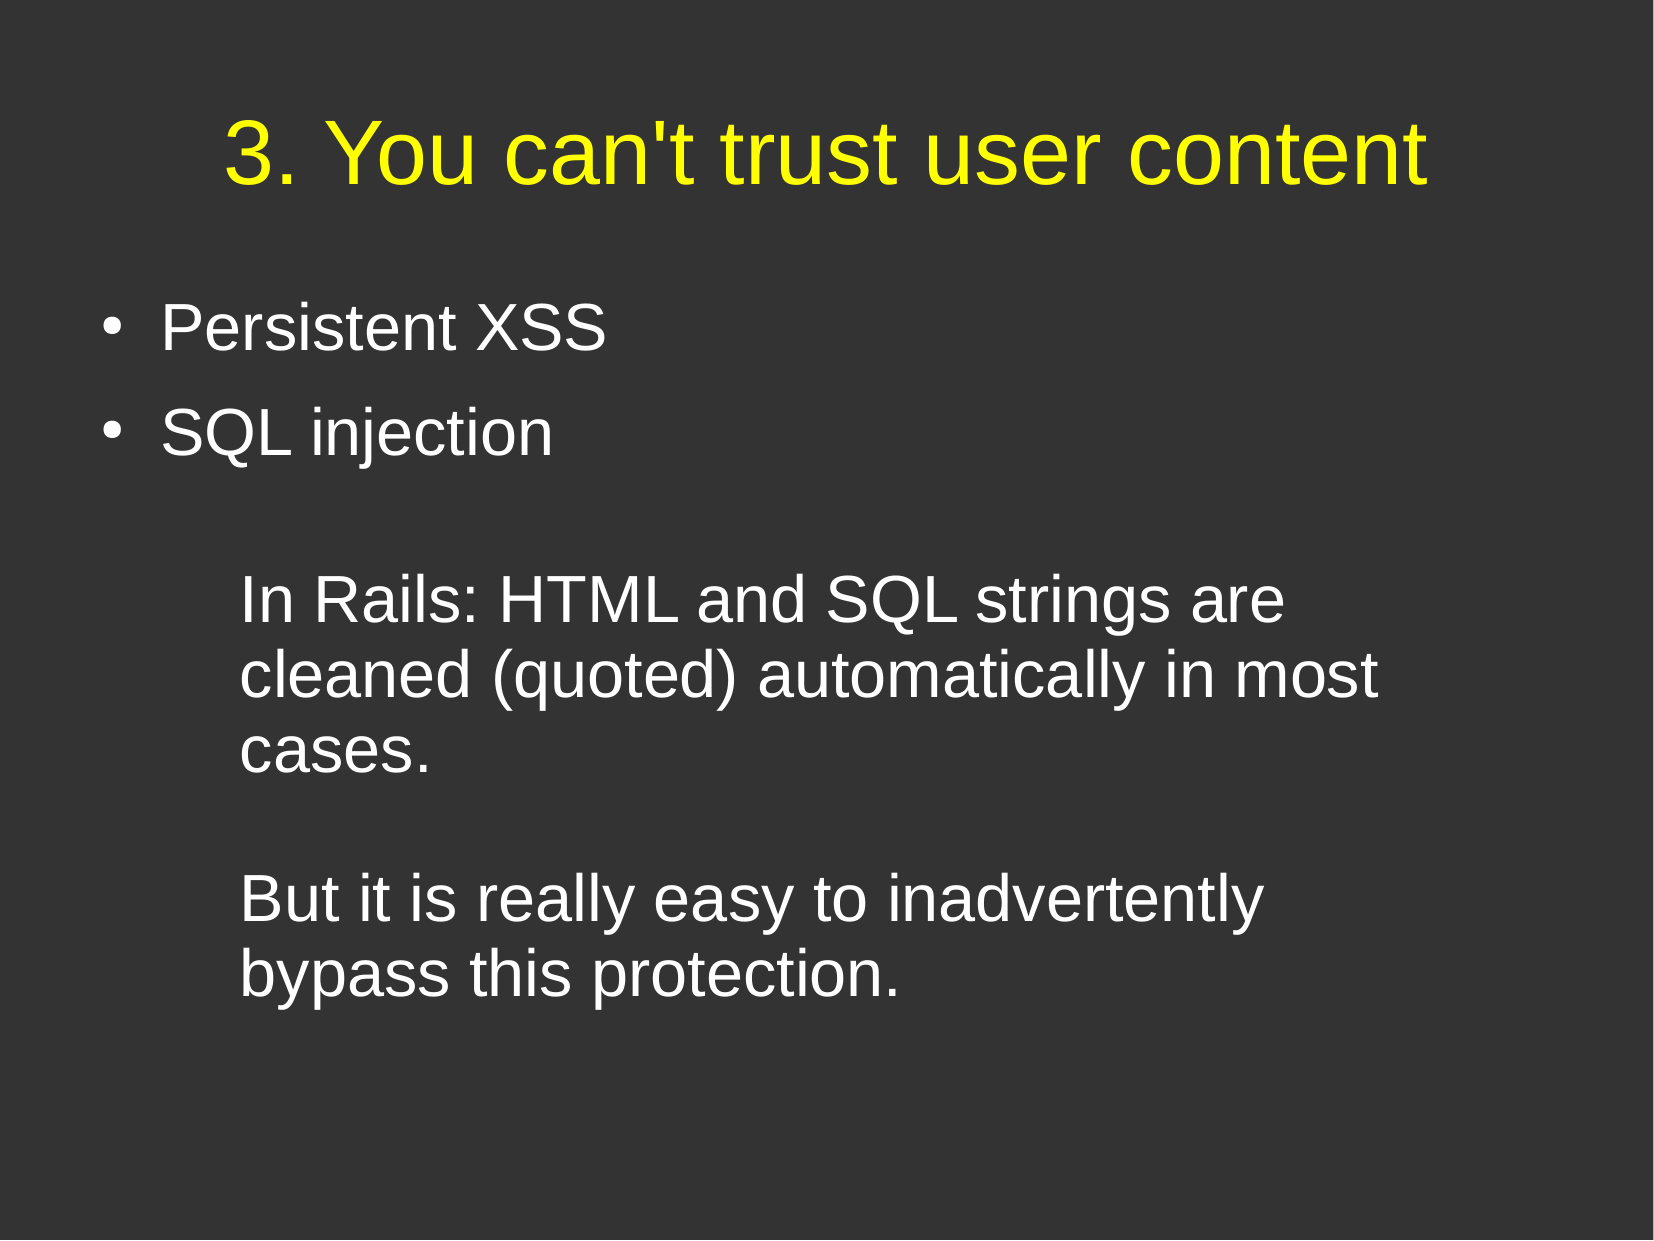

# 3. You can't trust user content
Persistent XSS
SQL injection
In Rails: HTML and SQL strings are cleaned (quoted) automatically in most cases.
But it is really easy to inadvertently bypass this protection.